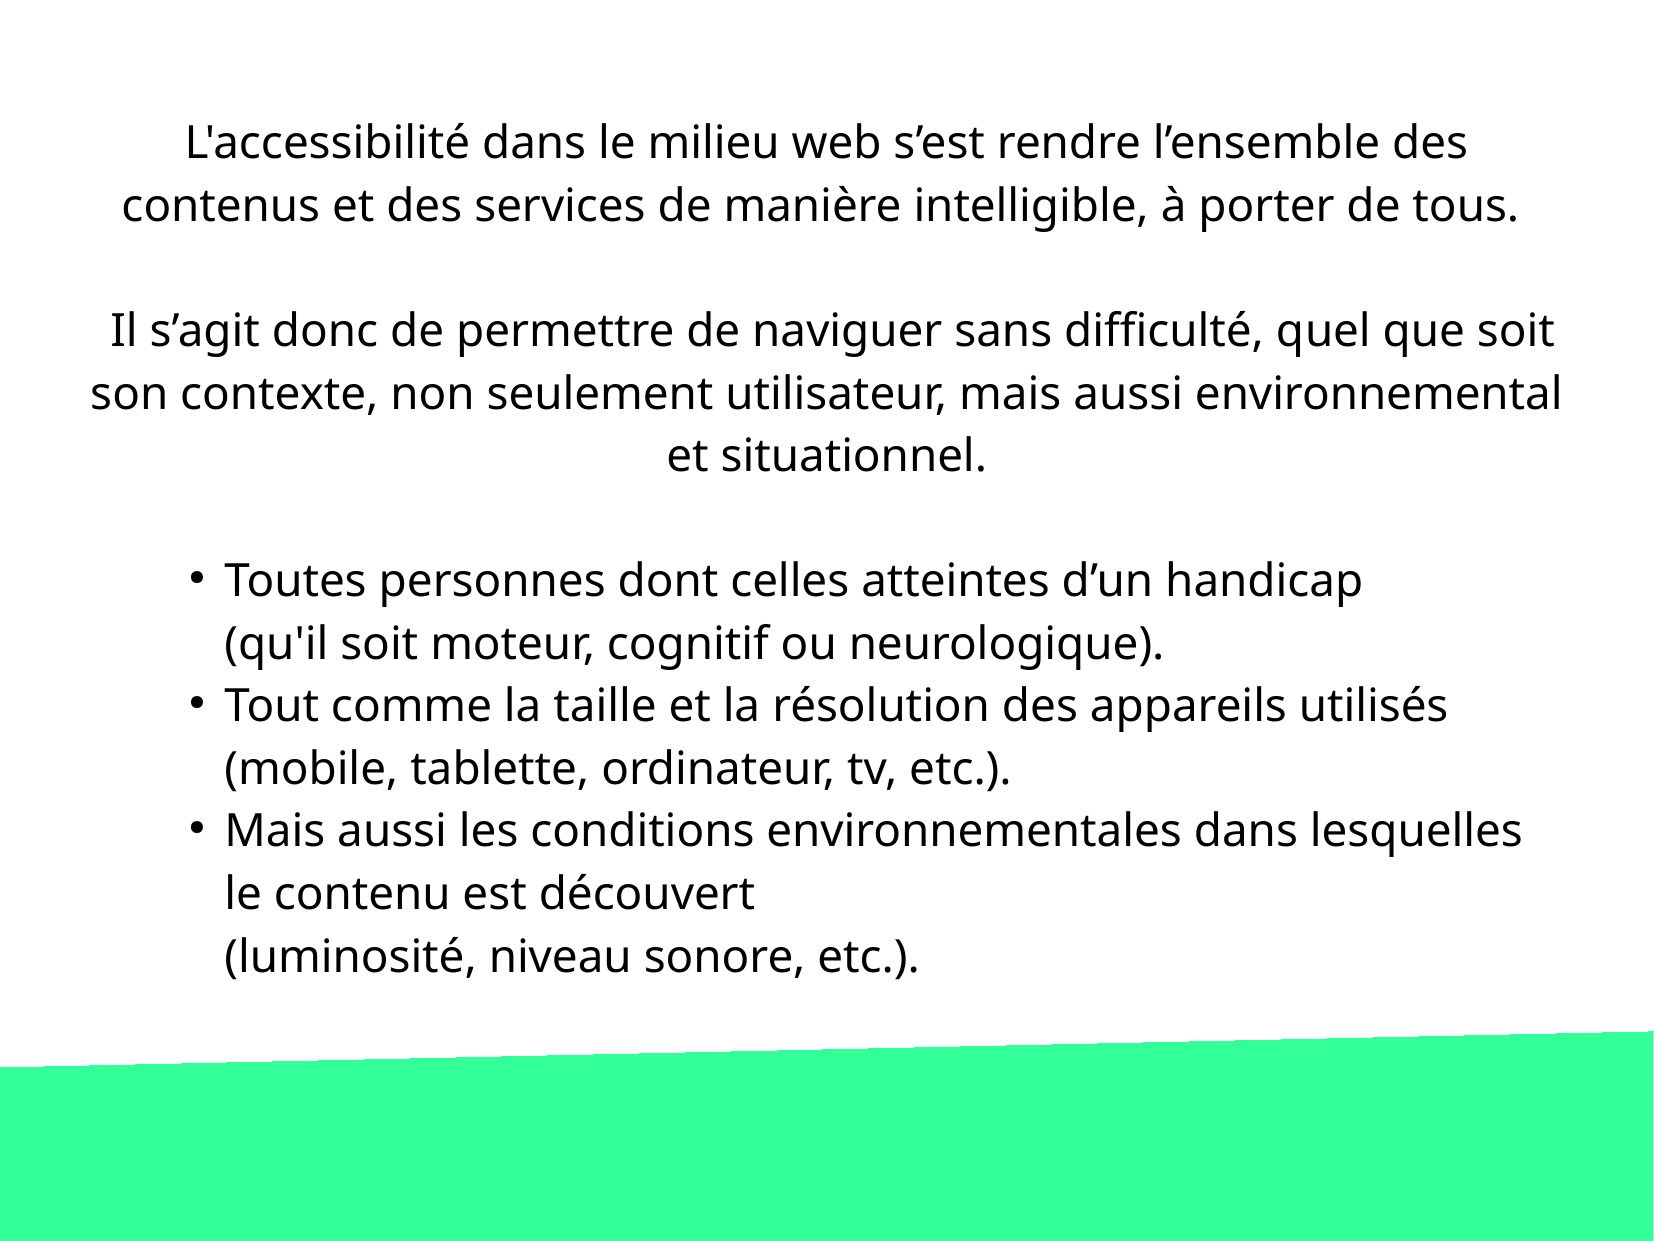

L'accessibilité dans le milieu web s’est rendre l’ensemble des contenus et des services de manière intelligible, à porter de tous.
 Il s’agit donc de permettre de naviguer sans difficulté, quel que soit son contexte, non seulement utilisateur, mais aussi environnemental et situationnel.
Toutes personnes dont celles atteintes d’un handicap
(qu'il soit moteur, cognitif ou neurologique).
Tout comme la taille et la résolution des appareils utilisés
(mobile, tablette, ordinateur, tv, etc.).
Mais aussi les conditions environnementales dans lesquelles le contenu est découvert
(luminosité, niveau sonore, etc.).